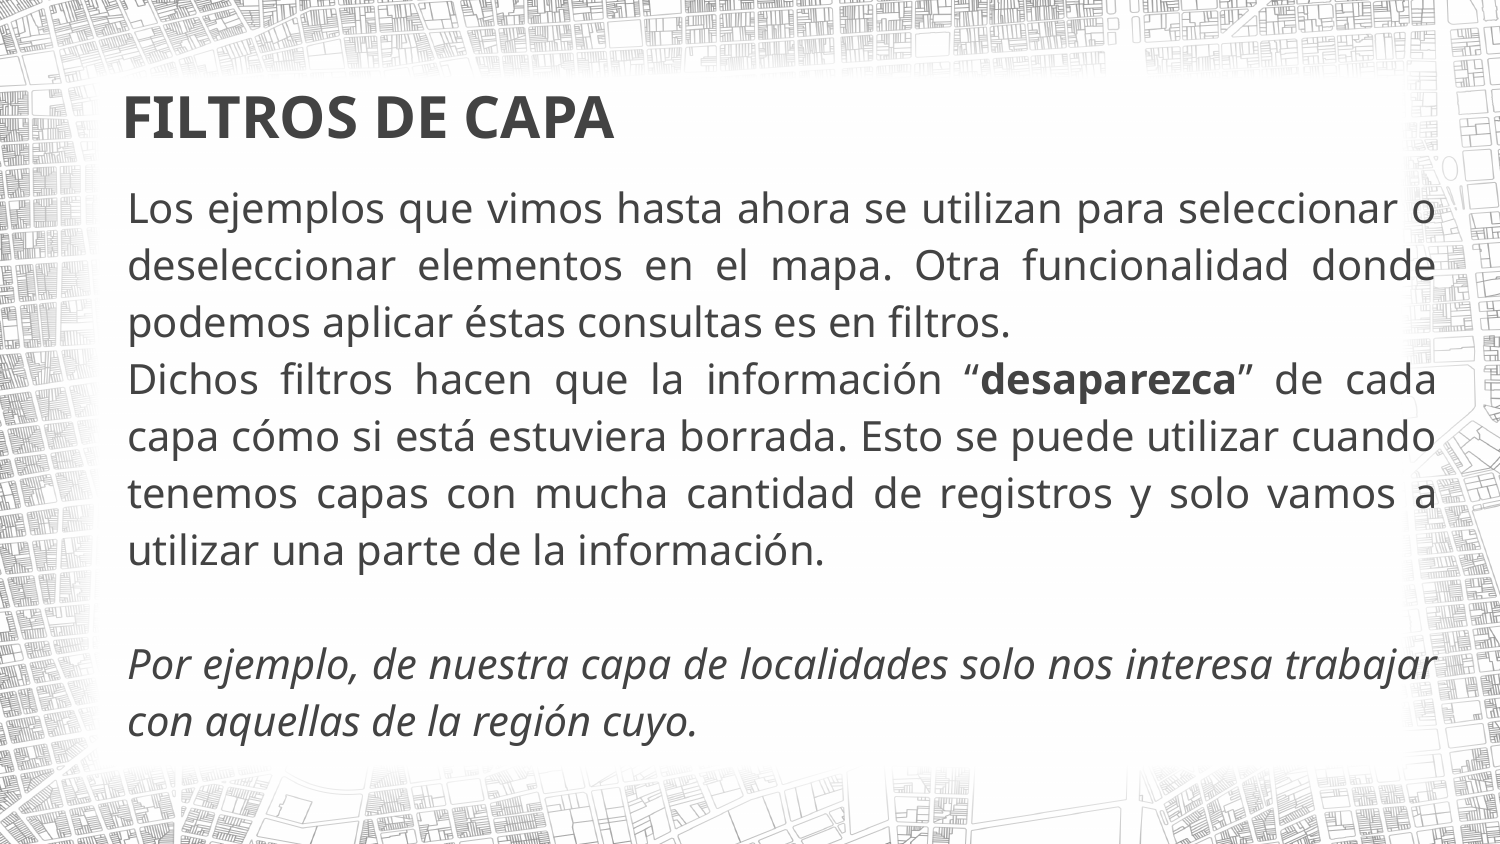

FILTROS DE CAPA
Los ejemplos que vimos hasta ahora se utilizan para seleccionar o deseleccionar elementos en el mapa. Otra funcionalidad donde podemos aplicar éstas consultas es en filtros.
Dichos filtros hacen que la información “desaparezca” de cada capa cómo si está estuviera borrada. Esto se puede utilizar cuando tenemos capas con mucha cantidad de registros y solo vamos a utilizar una parte de la información.
Por ejemplo, de nuestra capa de localidades solo nos interesa trabajar con aquellas de la región cuyo.